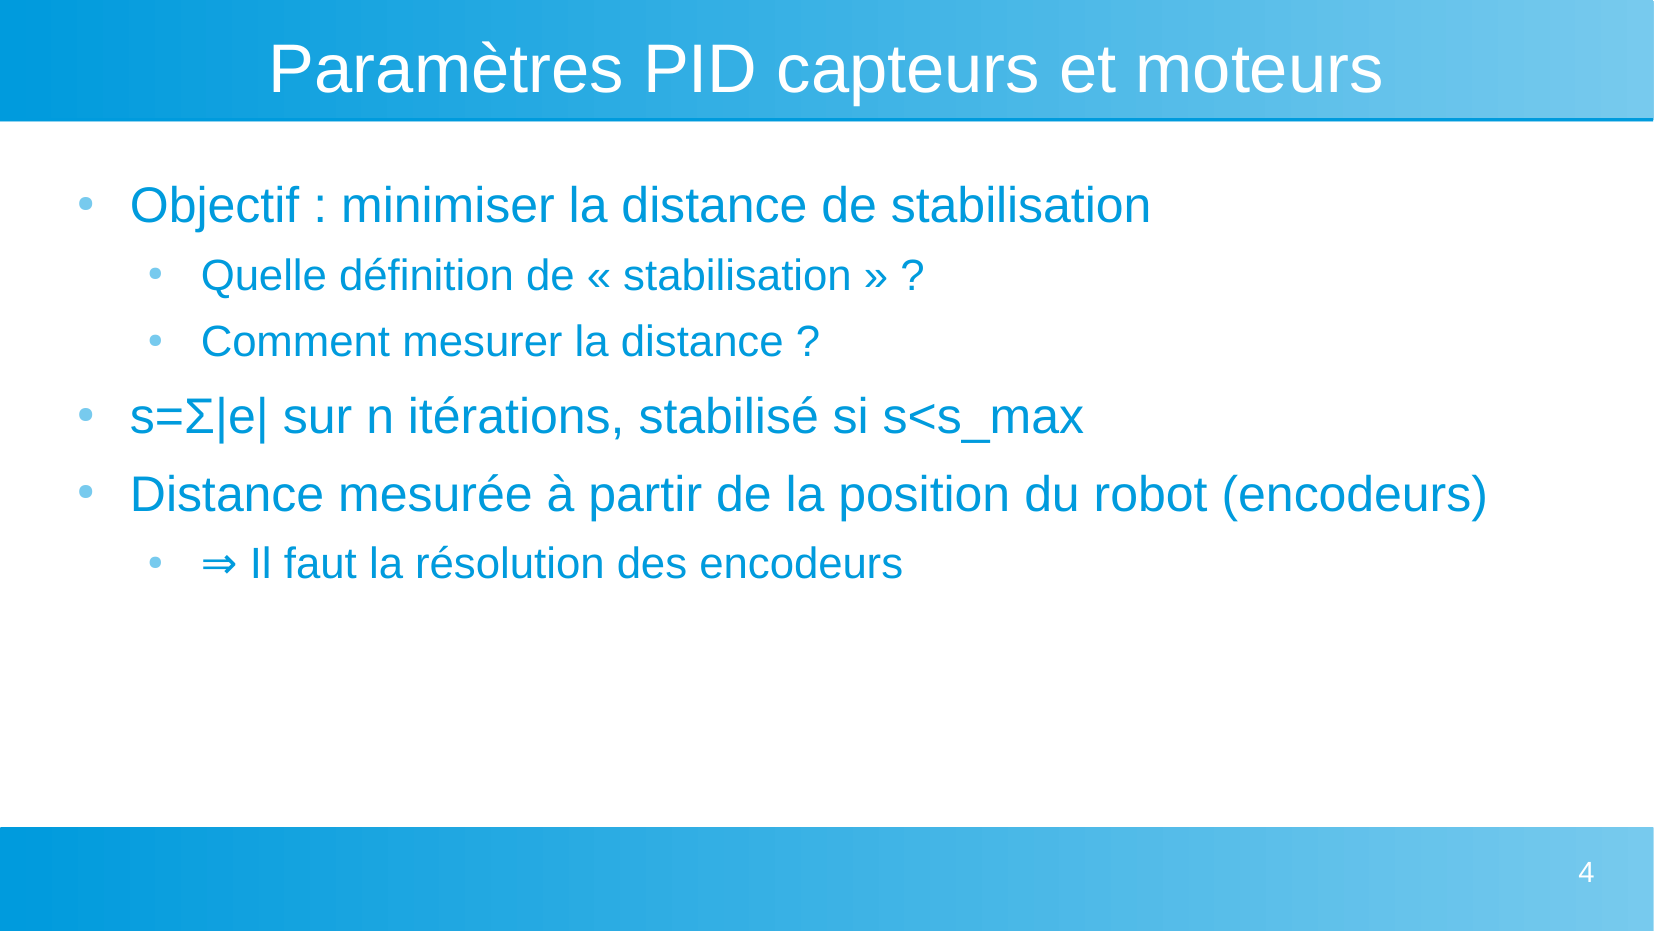

# Paramètres PID capteurs et moteurs
Objectif : minimiser la distance de stabilisation
Quelle définition de « stabilisation » ?
Comment mesurer la distance ?
s=Σ|e| sur n itérations, stabilisé si s<s_max
Distance mesurée à partir de la position du robot (encodeurs)
⇒ Il faut la résolution des encodeurs
4